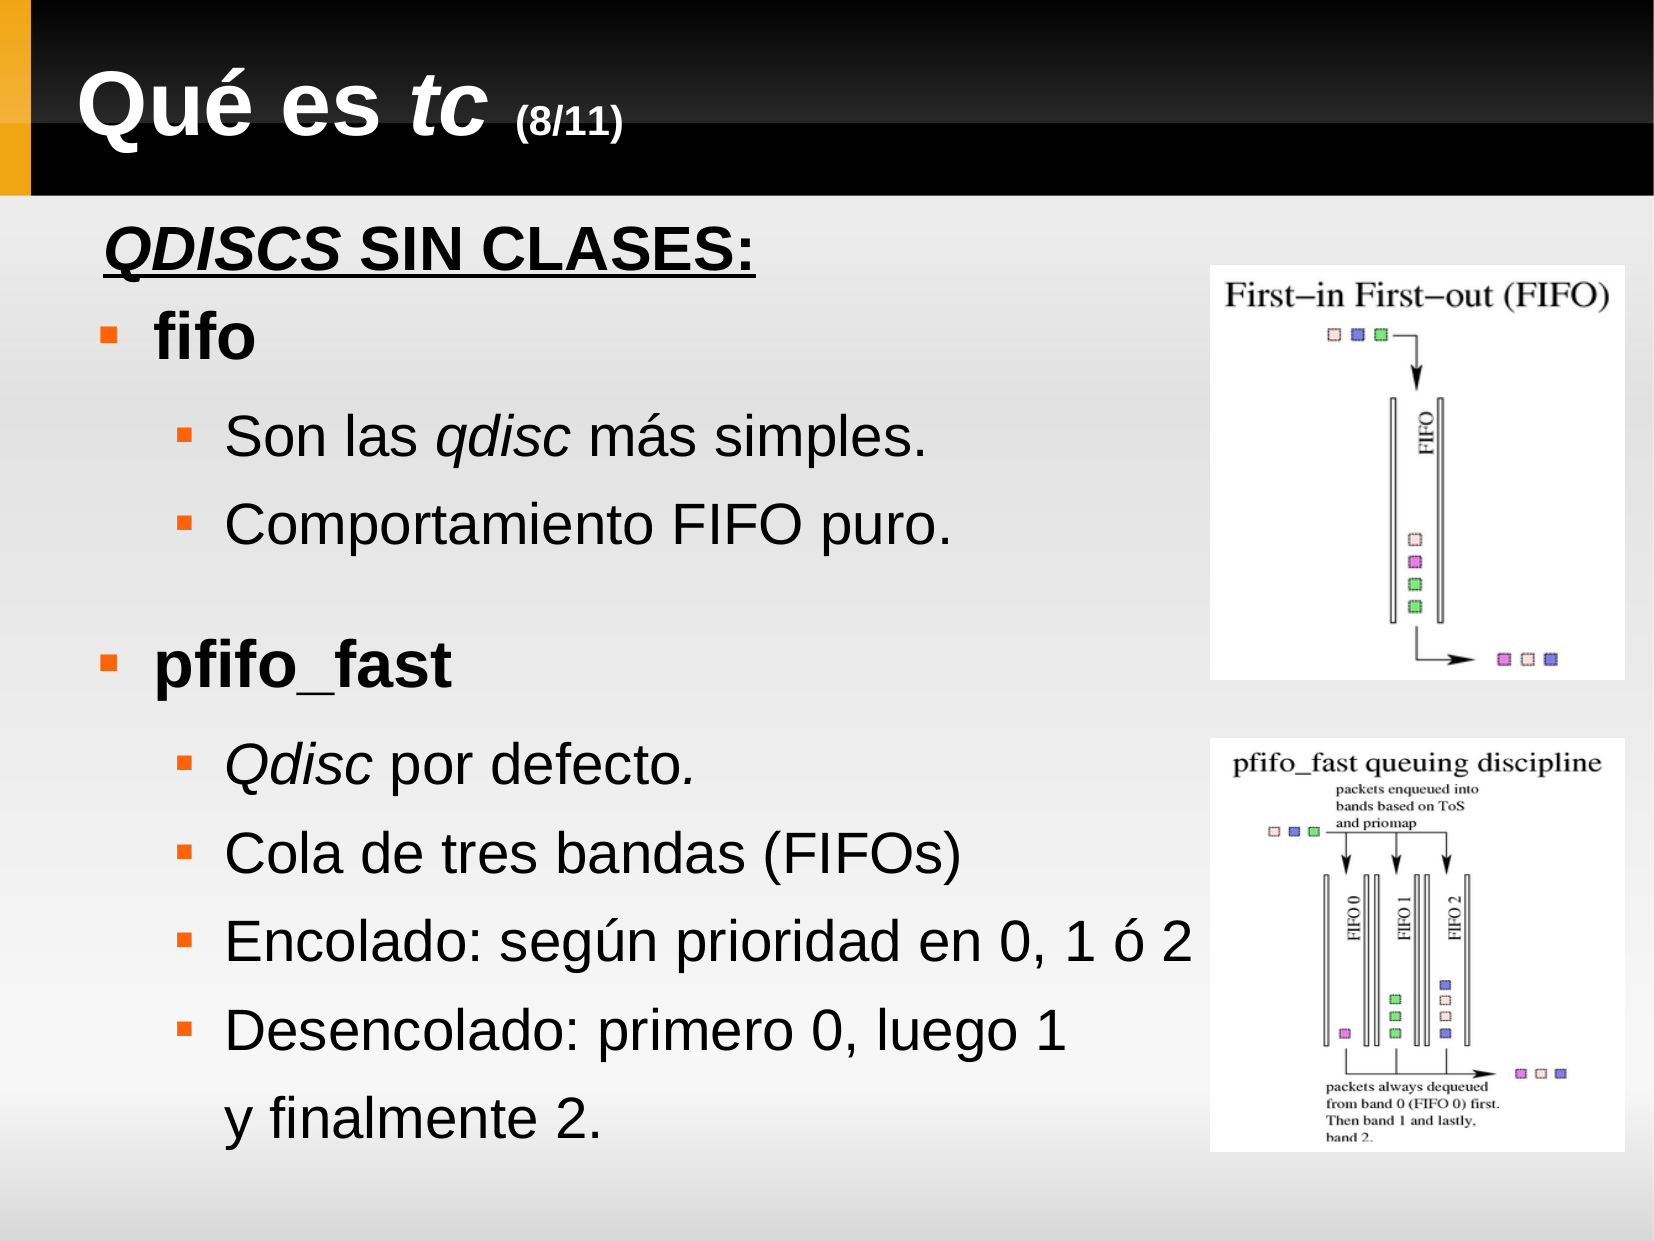

# Qué es tc (8/11)
QDISCS SIN CLASES:
fifo
Son las qdisc más simples.
Comportamiento FIFO puro.
pfifo_fast
Qdisc por defecto.
Cola de tres bandas (FIFOs)
Encolado: según prioridad en 0, 1 ó 2
Desencolado: primero 0, luego 1
y finalmente 2.